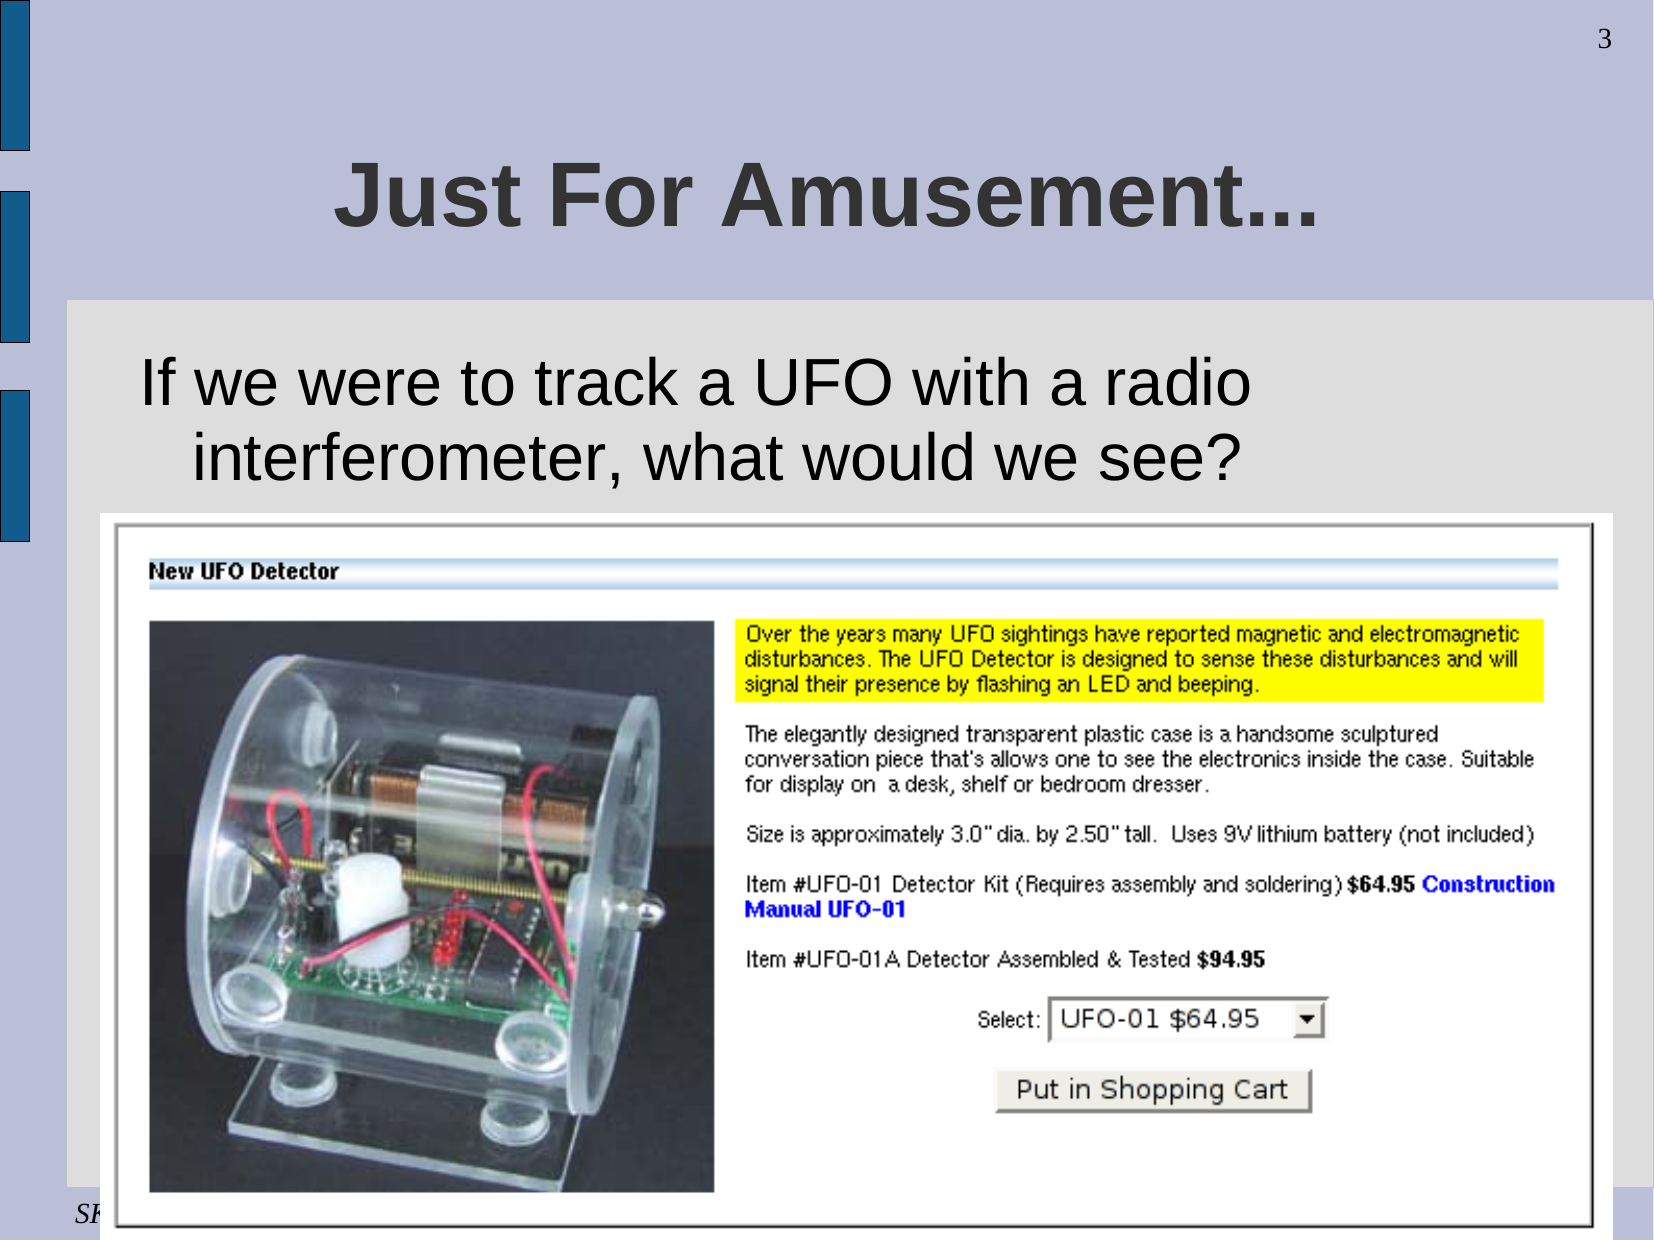

3
# Just For Amusement...
If we were to track a UFO with a radio interferometer, what would we see?
...probably nothing, given a good enough flagger...
SKA Calibration & Imaging Workshop 2006